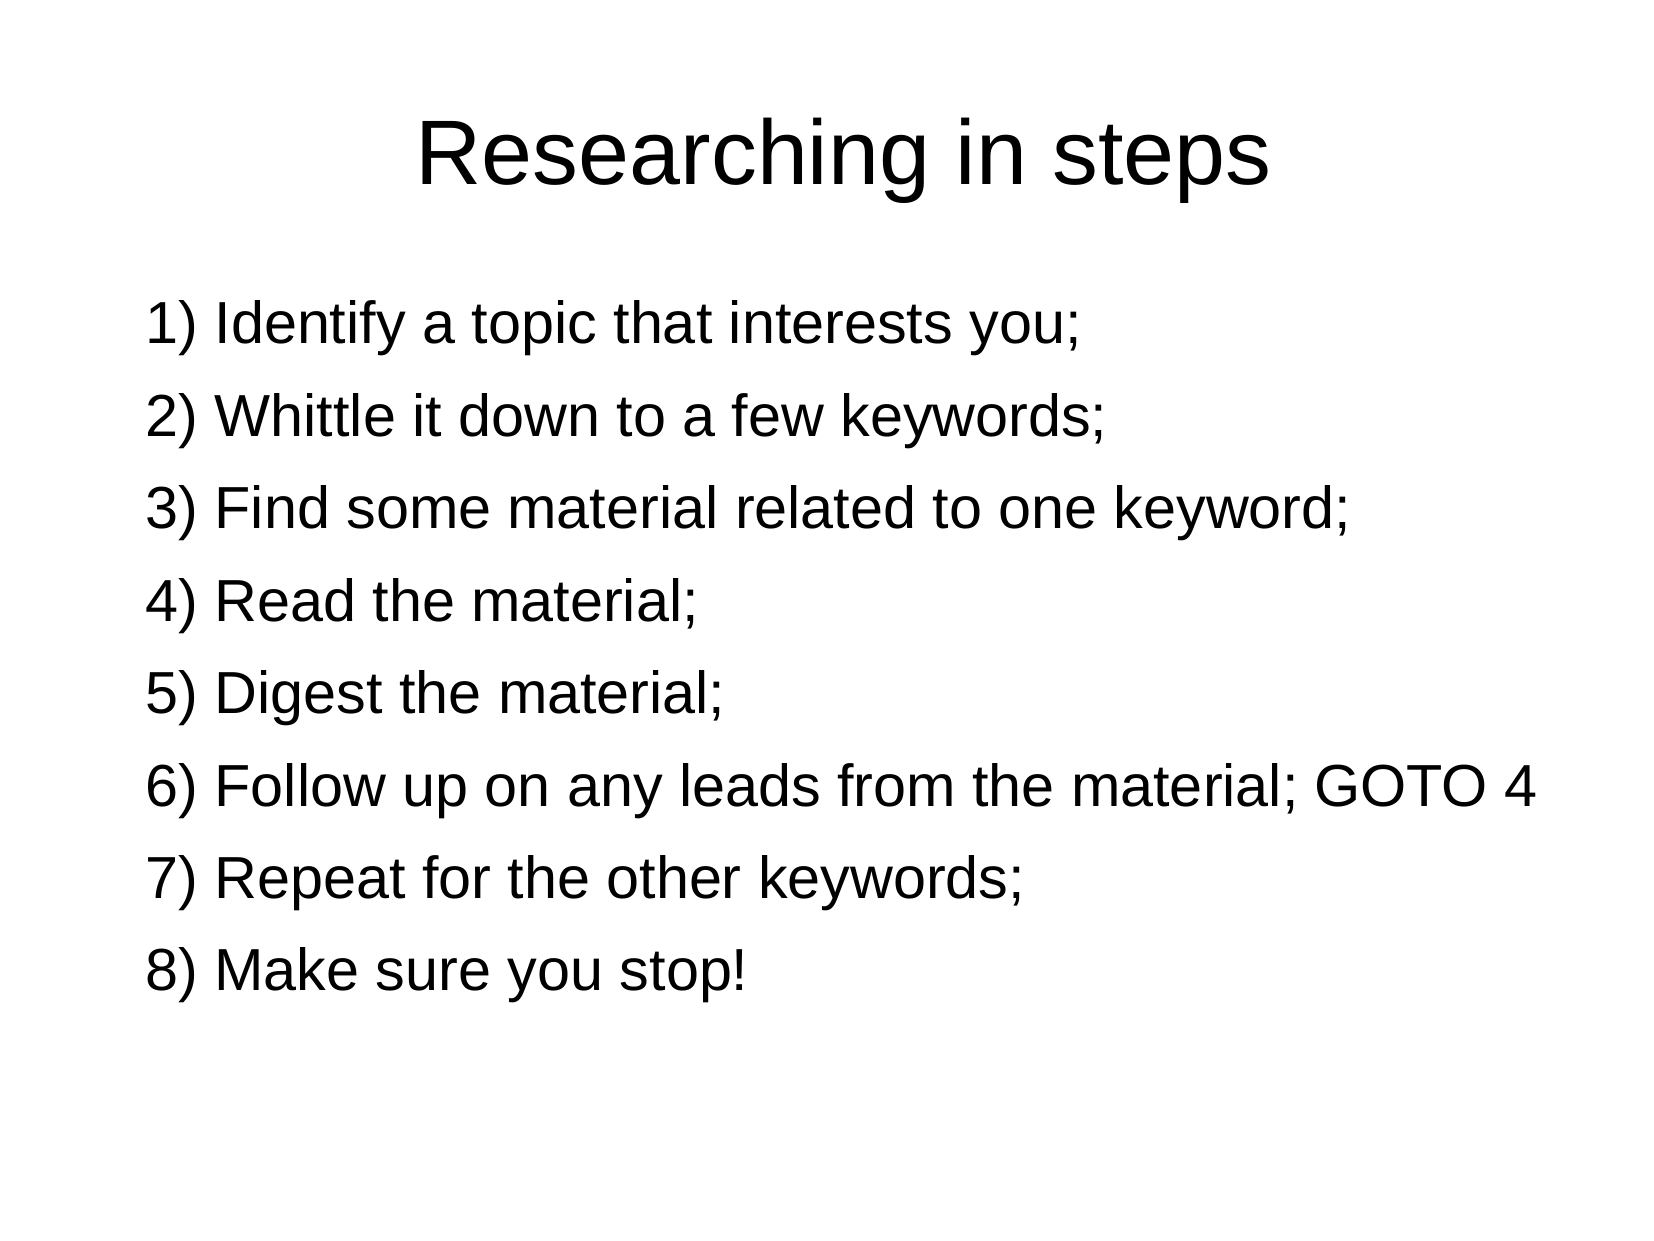

# Researching in steps
1) Identify a topic that interests you;
2) Whittle it down to a few keywords;
3) Find some material related to one keyword;
4) Read the material;
5) Digest the material;
6) Follow up on any leads from the material; GOTO 4
7) Repeat for the other keywords;
8) Make sure you stop!